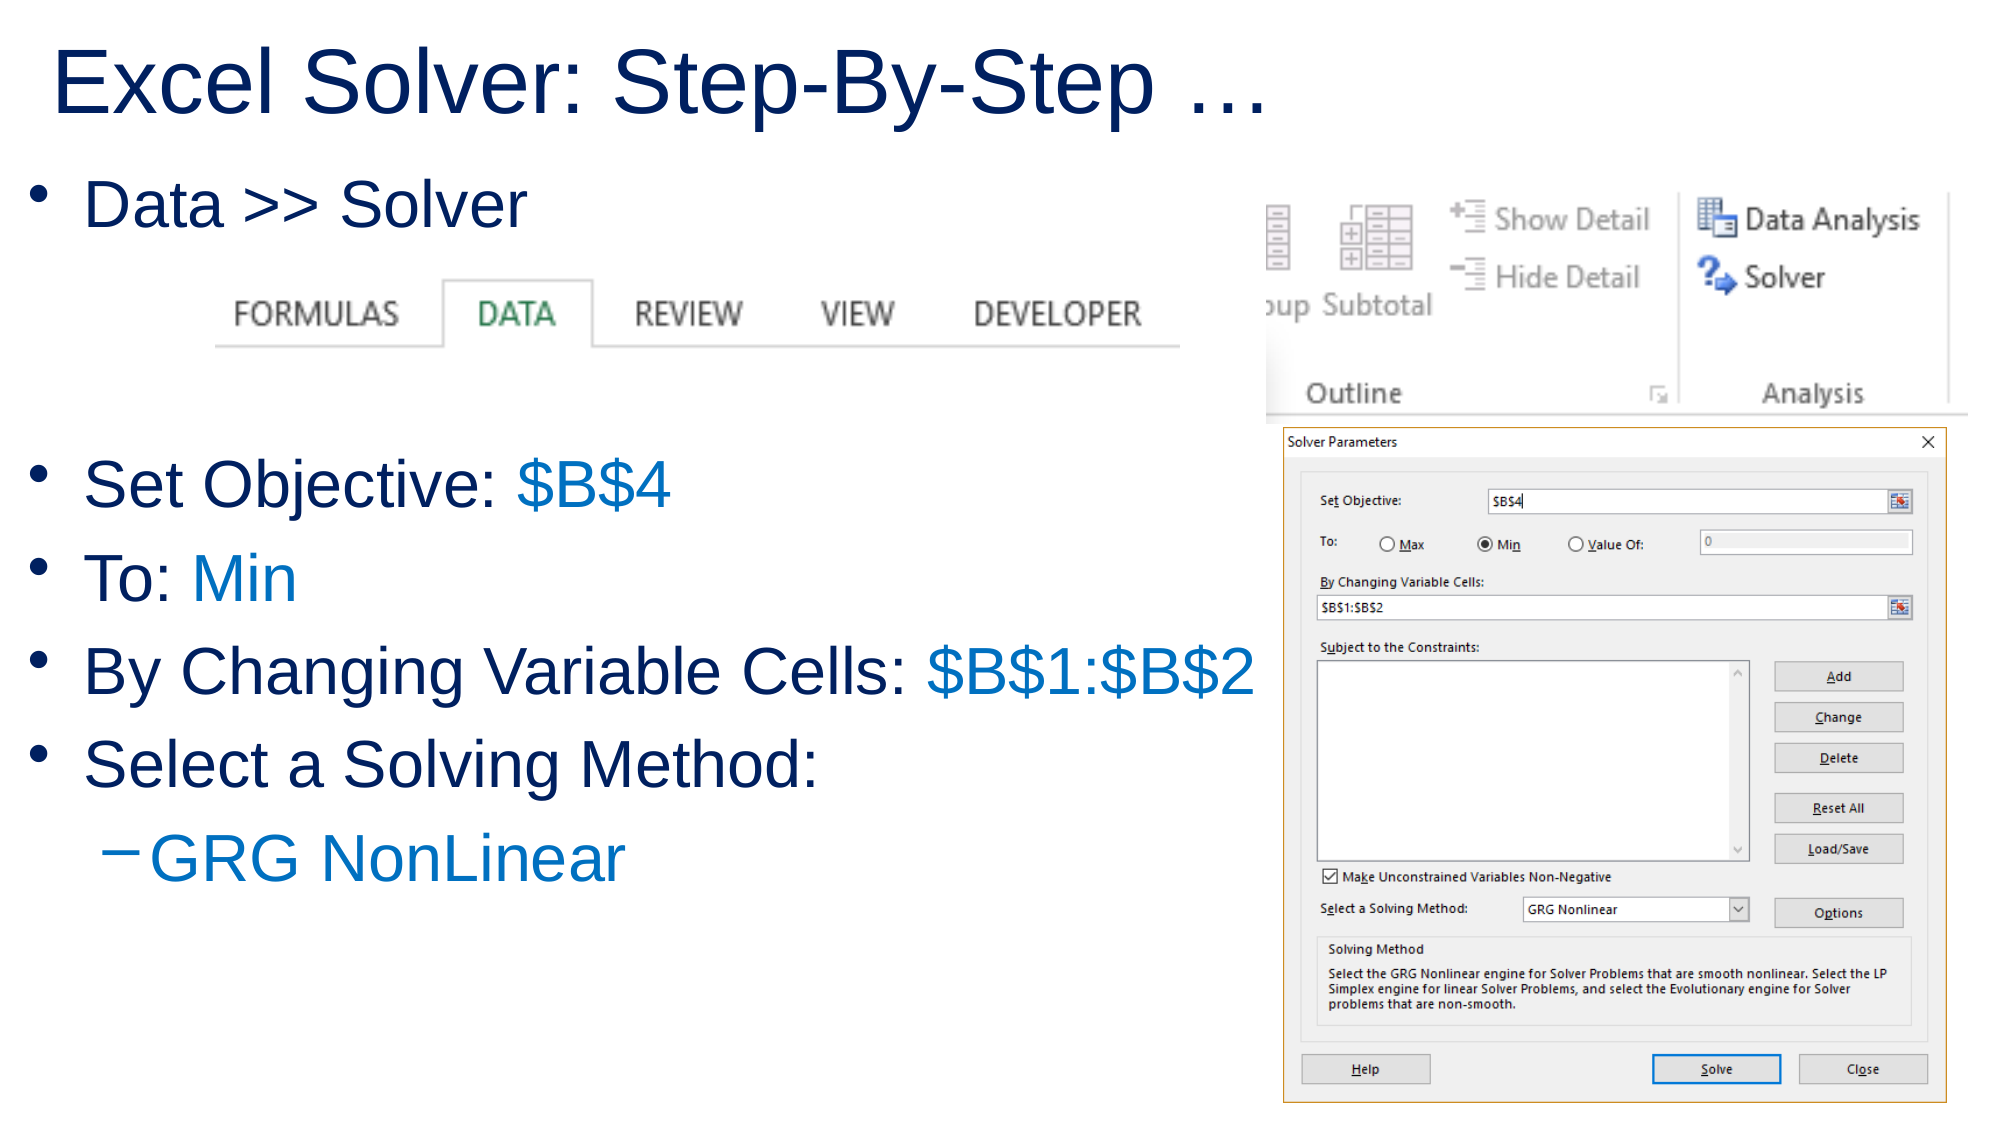

# Excel Solver: Step-By-Step …
Data >> Solver
Set Objective: $B$4
To: Min
By Changing Variable Cells: $B$1:$B$2
Select a Solving Method:
GRG NonLinear